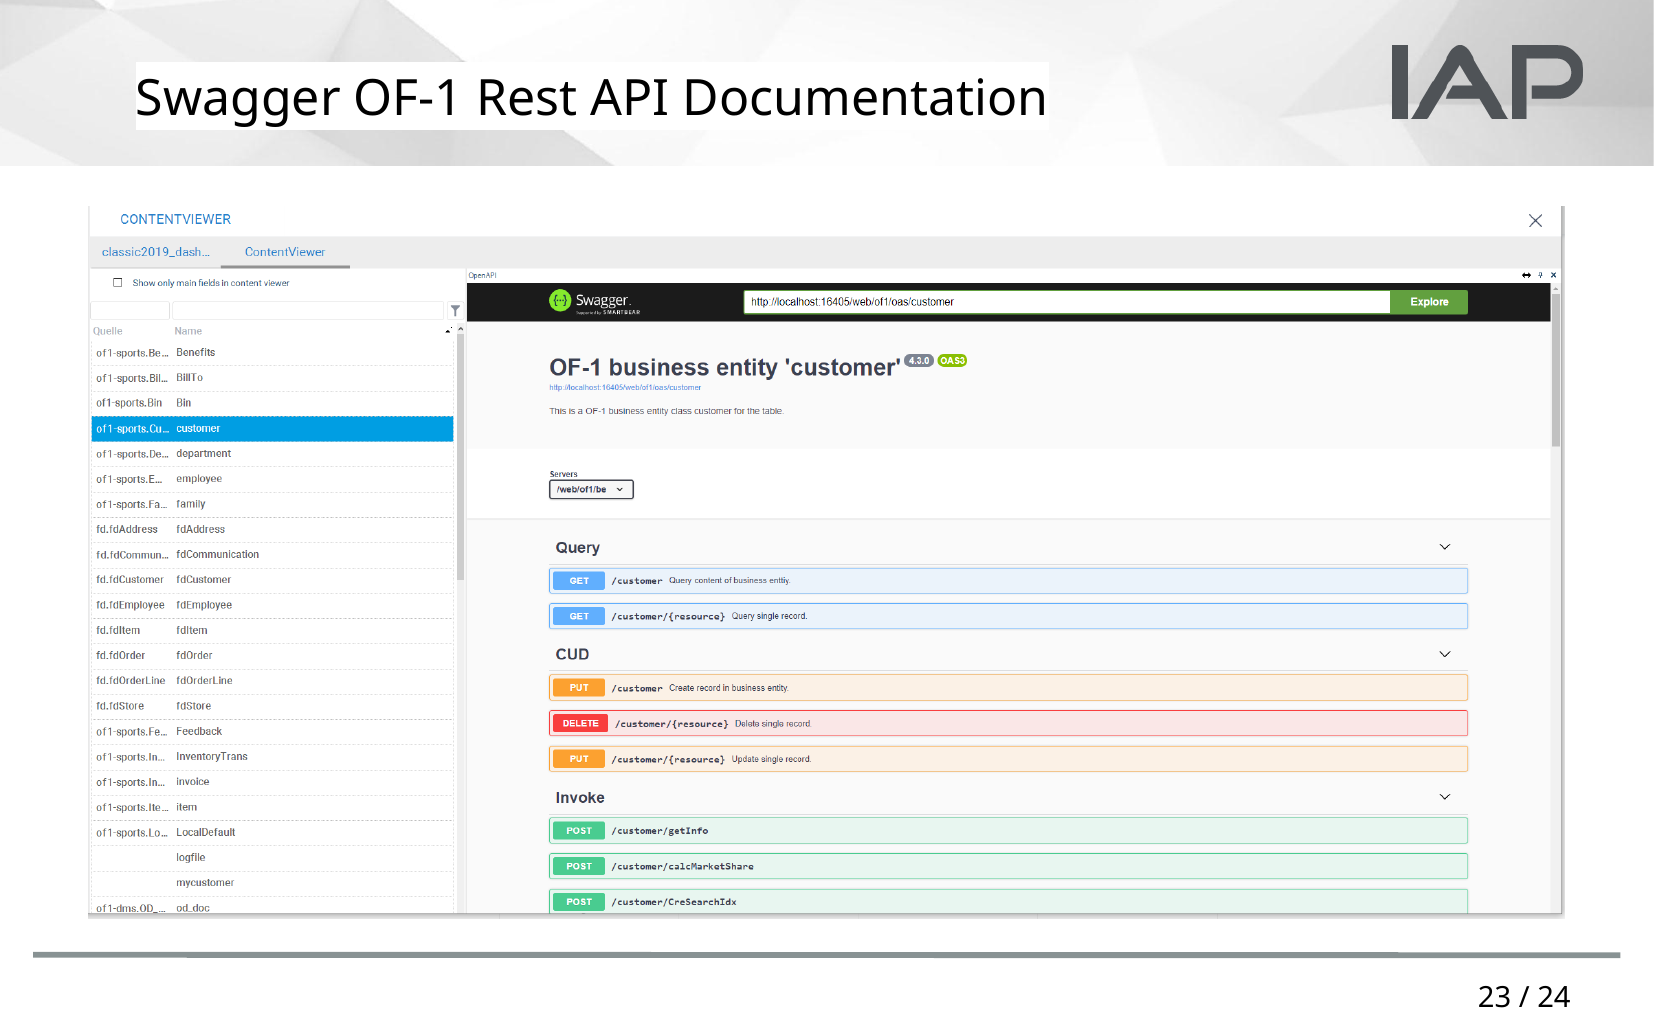

# Swagger OF-1 Rest API Documentation
23